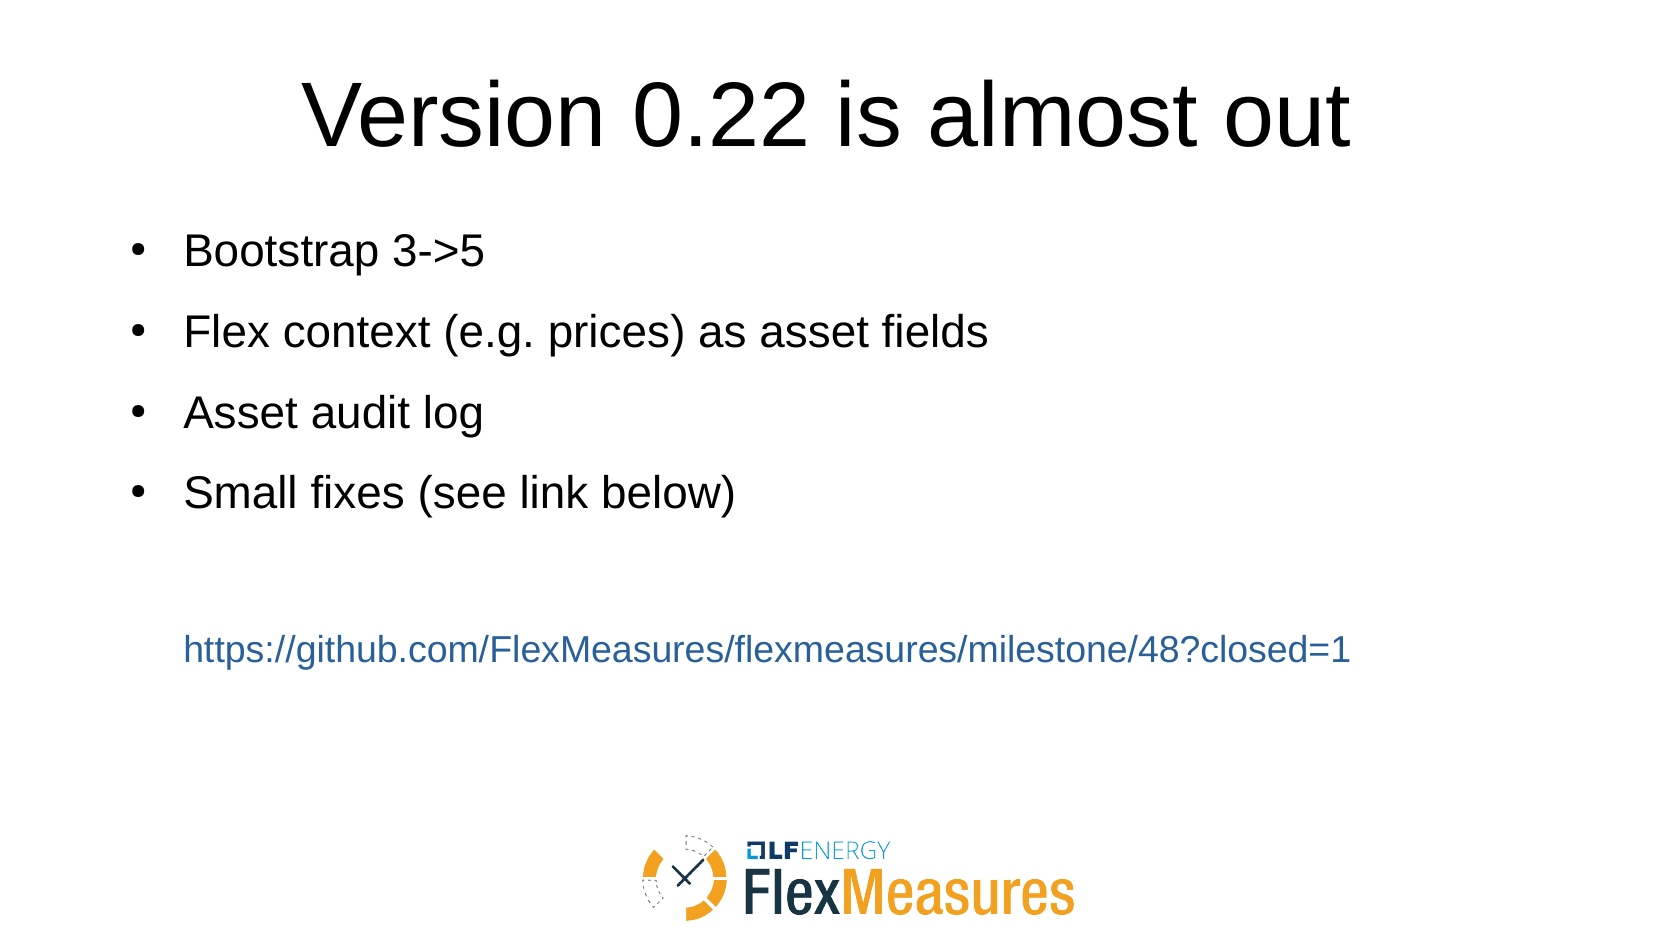

# Version 0.22 is almost out
Bootstrap 3->5
Flex context (e.g. prices) as asset fields
Asset audit log
Small fixes (see link below)
https://github.com/FlexMeasures/flexmeasures/milestone/48?closed=1